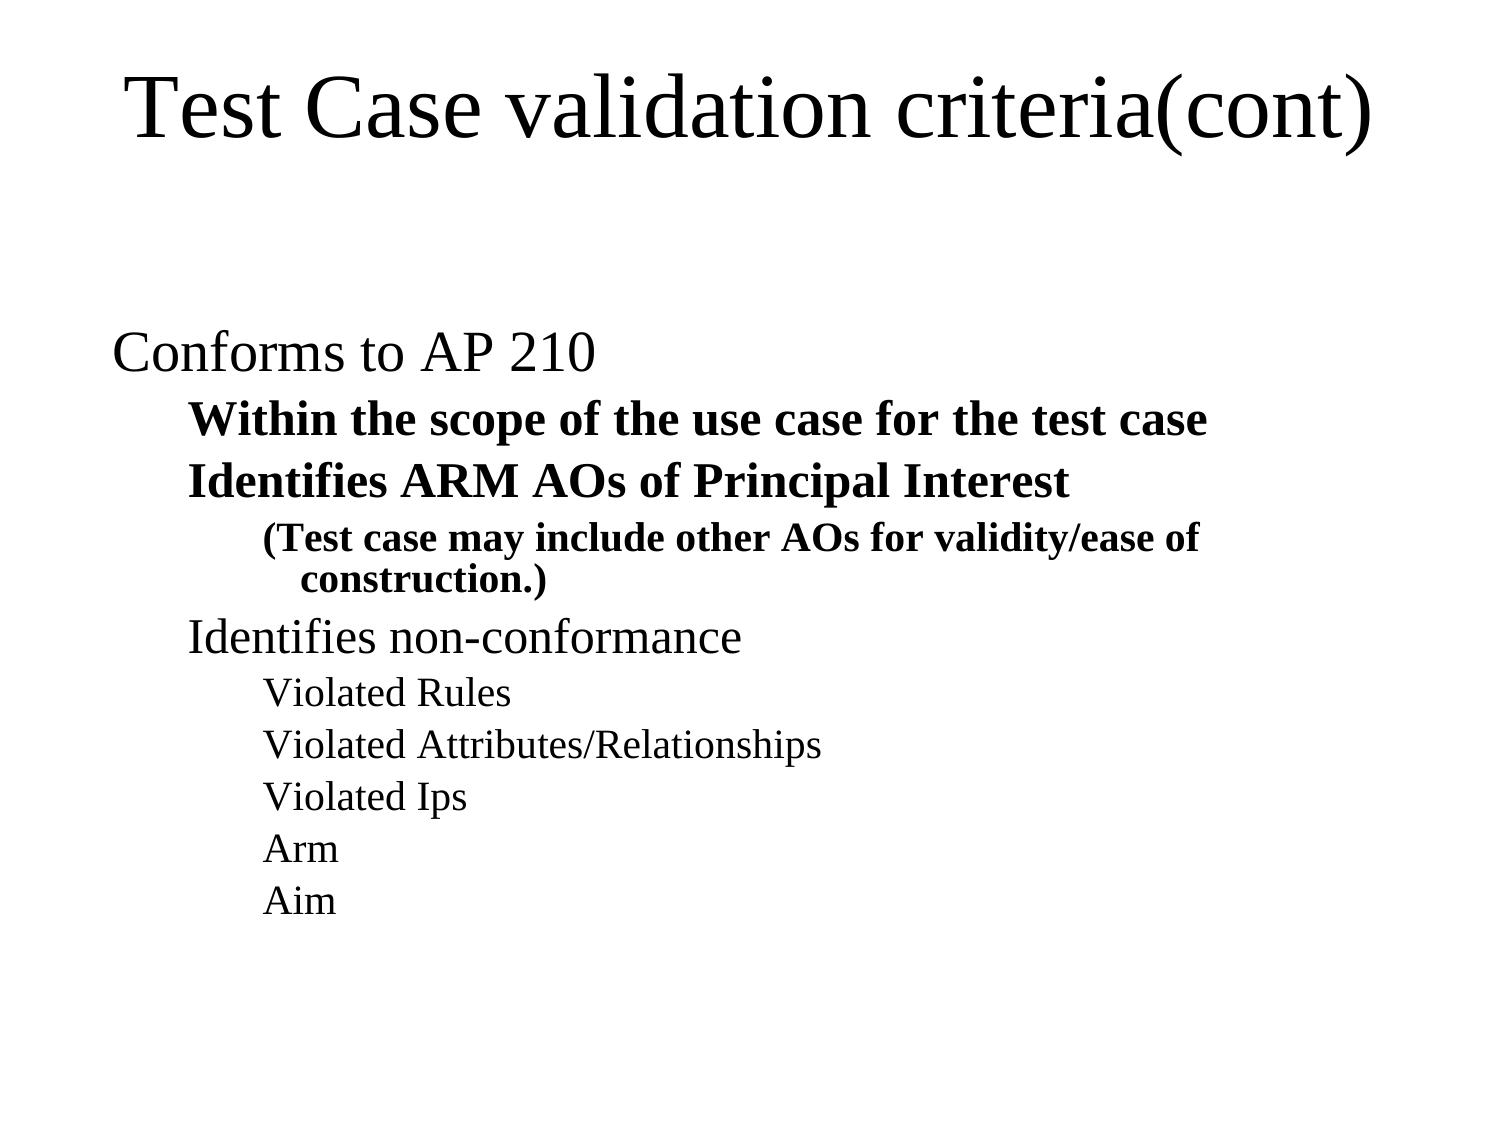

# Test Case validation criteria(cont)
Conforms to AP 210
Within the scope of the use case for the test case
Identifies ARM AOs of Principal Interest
(Test case may include other AOs for validity/ease of construction.)
Identifies non-conformance
Violated Rules
Violated Attributes/Relationships
Violated Ips
Arm
Aim